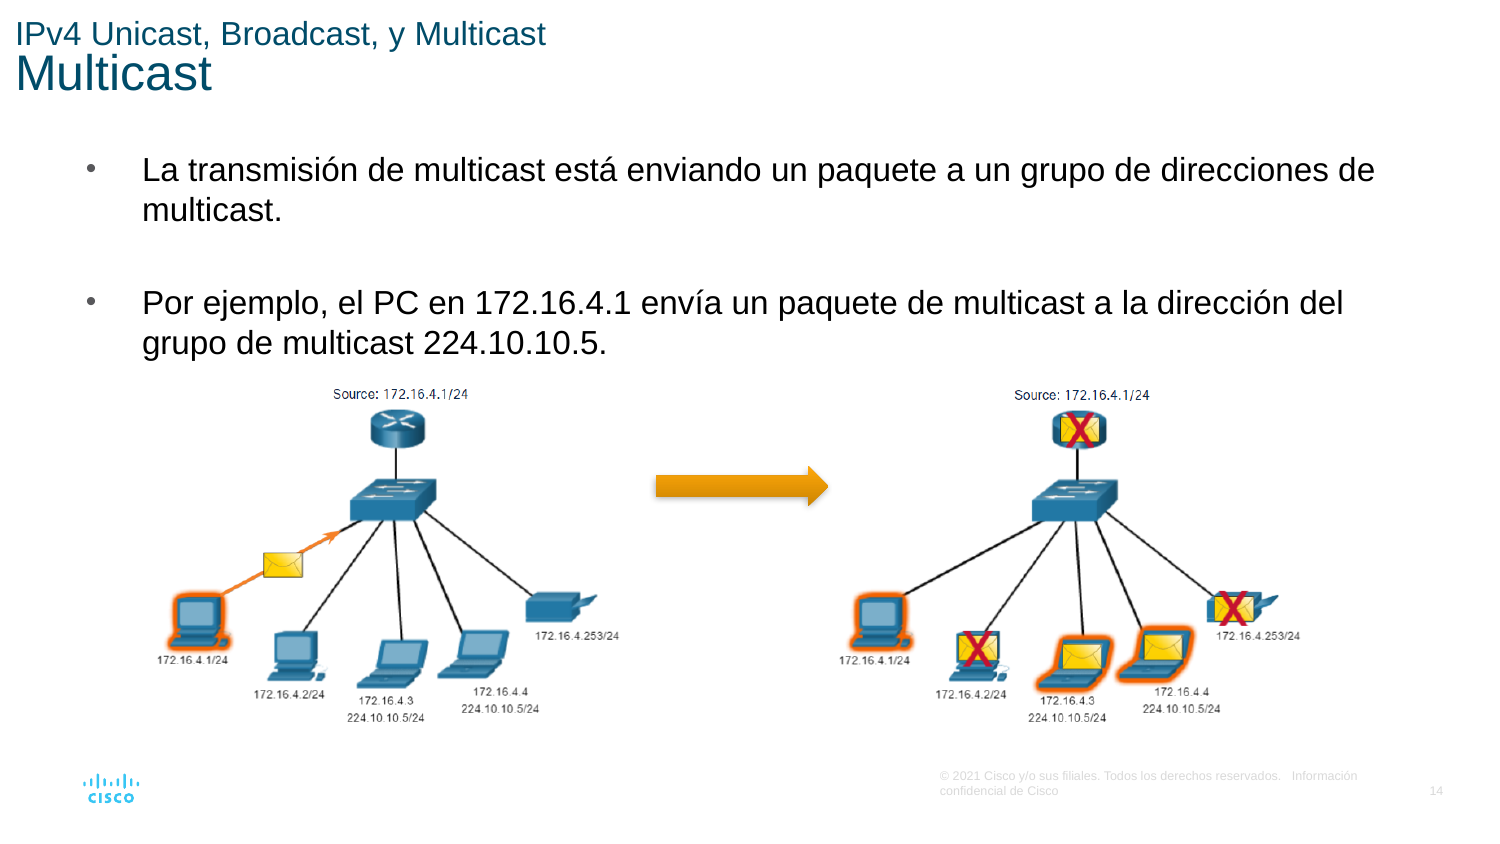

# IPv4 Unicast, Broadcast, y Multicast Multicast
La transmisión de multicast está enviando un paquete a un grupo de direcciones de multicast.
Por ejemplo, el PC en 172.16.4.1 envía un paquete de multicast a la dirección del grupo de multicast 224.10.10.5.